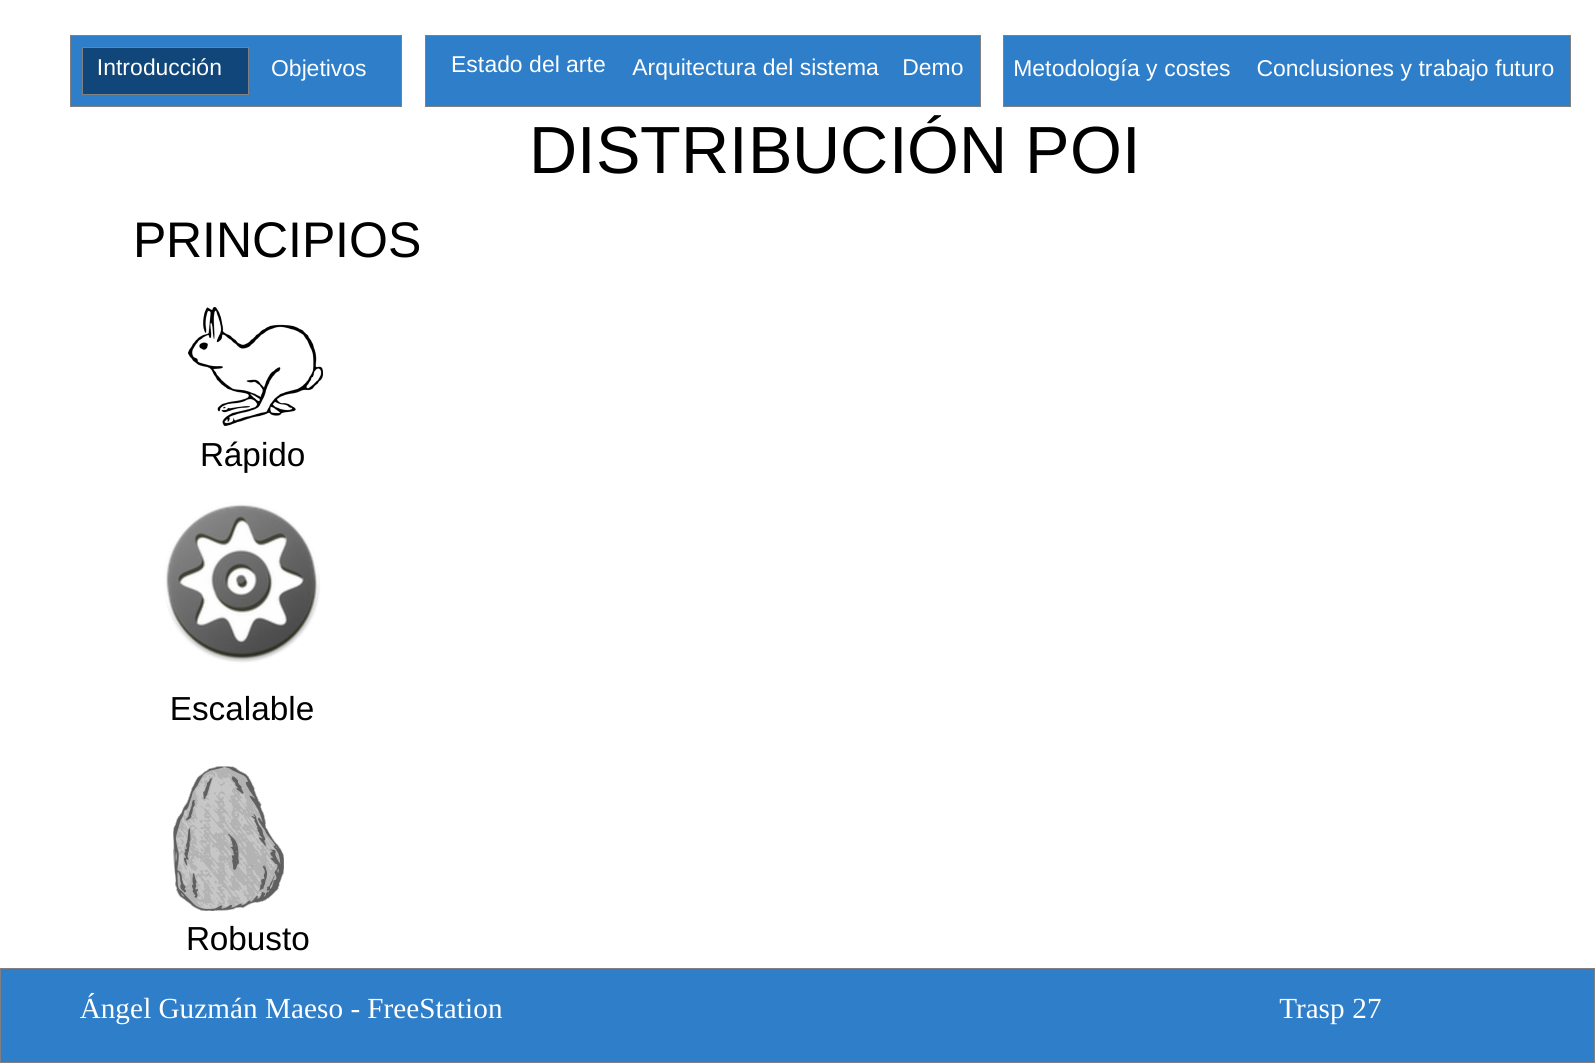

Arquitectura del sistema
Estado del arte
Demo
# Introducción
Metodología y costes
Conclusiones y trabajo futuro
Objetivos
Estado del arte
Arquitectura del sistema
Demo
DISTRIBUCIÓN POI
PRINCIPIOS
Rápido
Escalable
Robusto
27